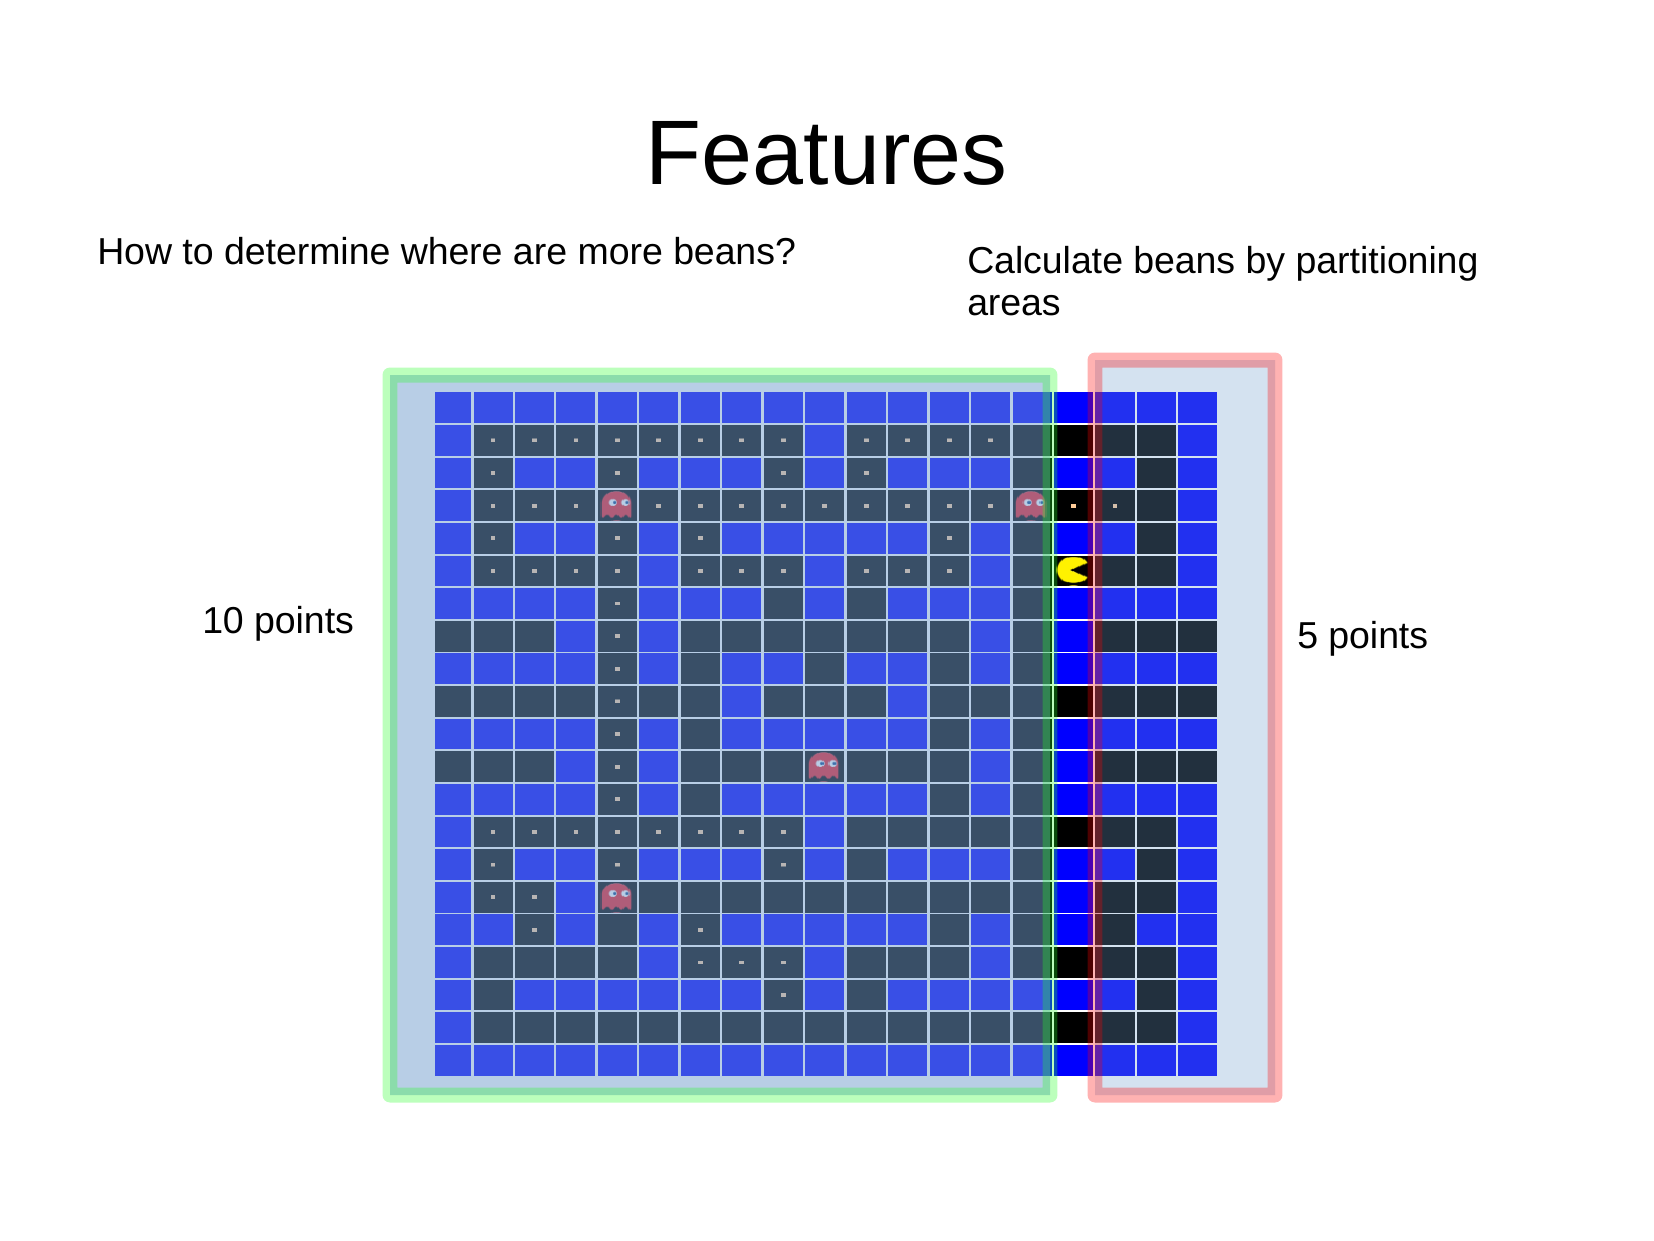

# Features
How to determine where are more beans?
Calculate beans by partitioning areas
10 points
5 points